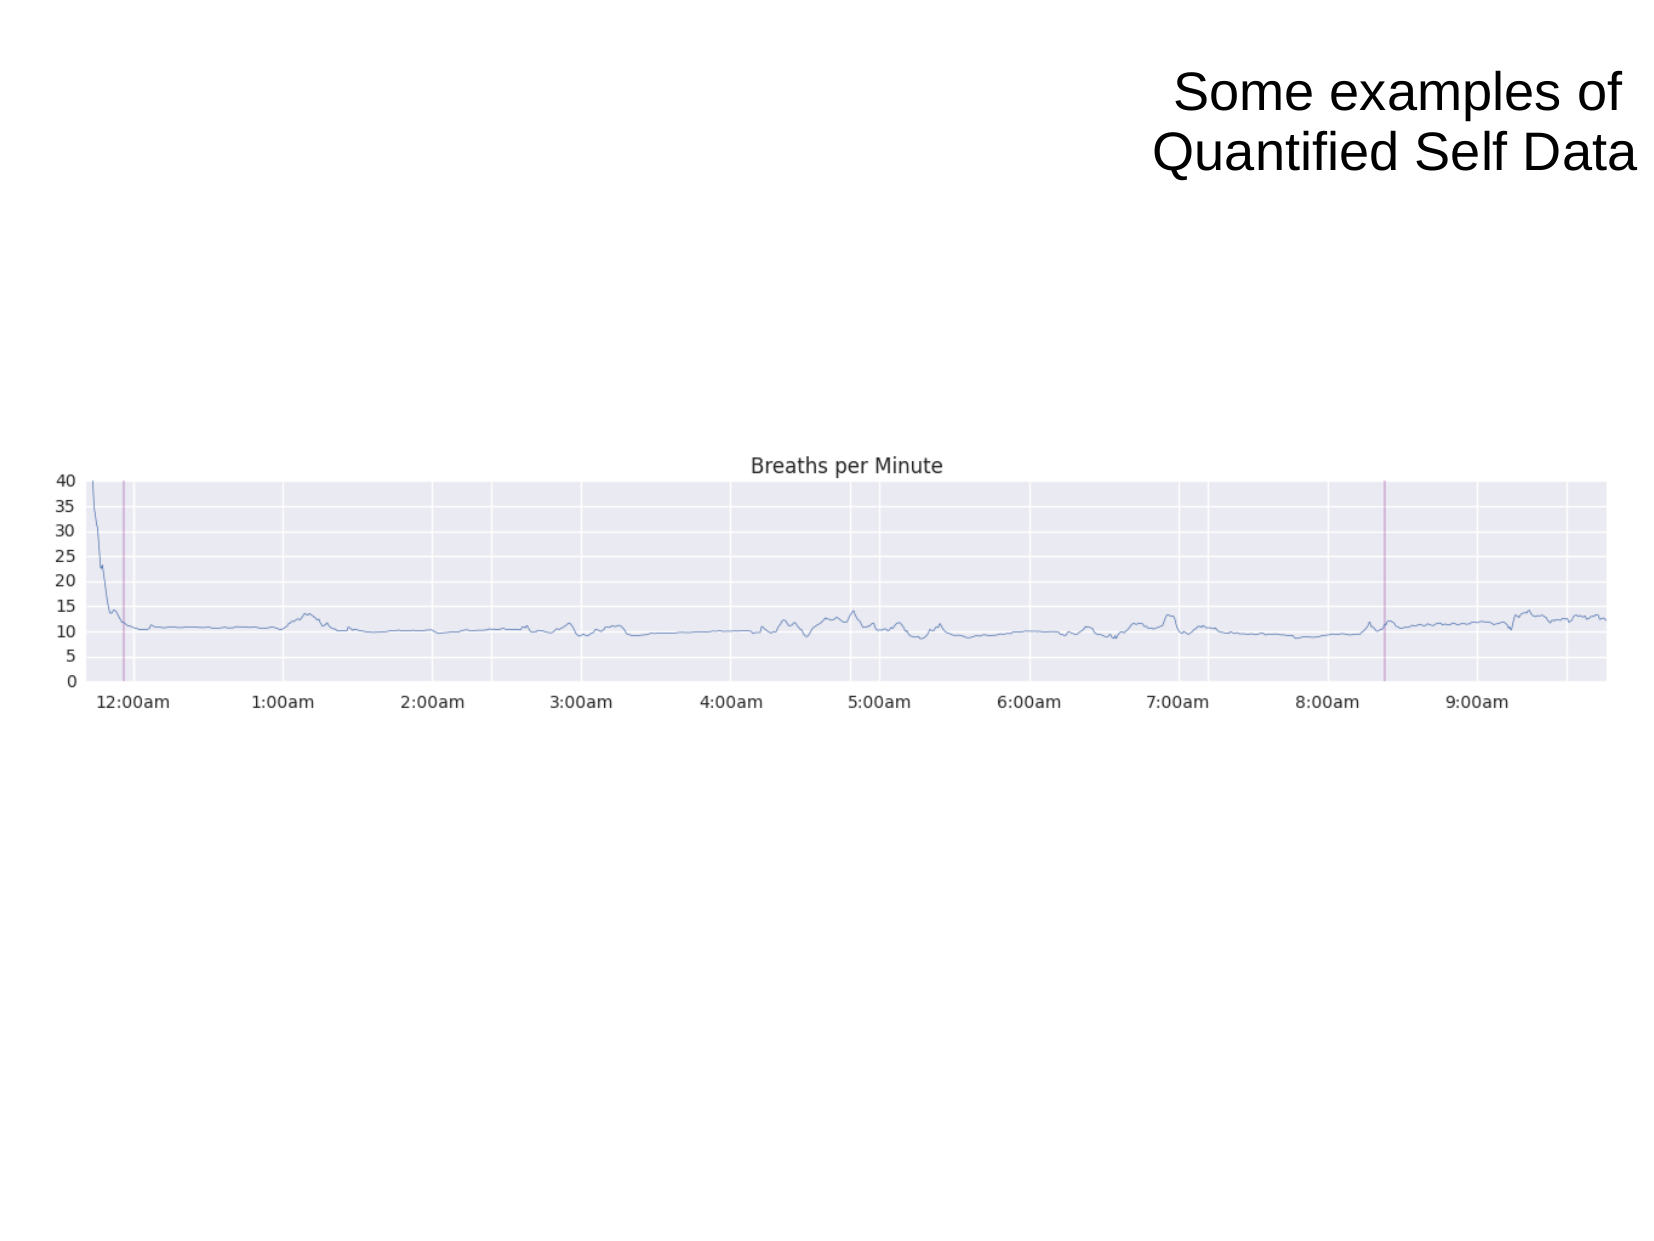

# Some examples of Quantified Self Data